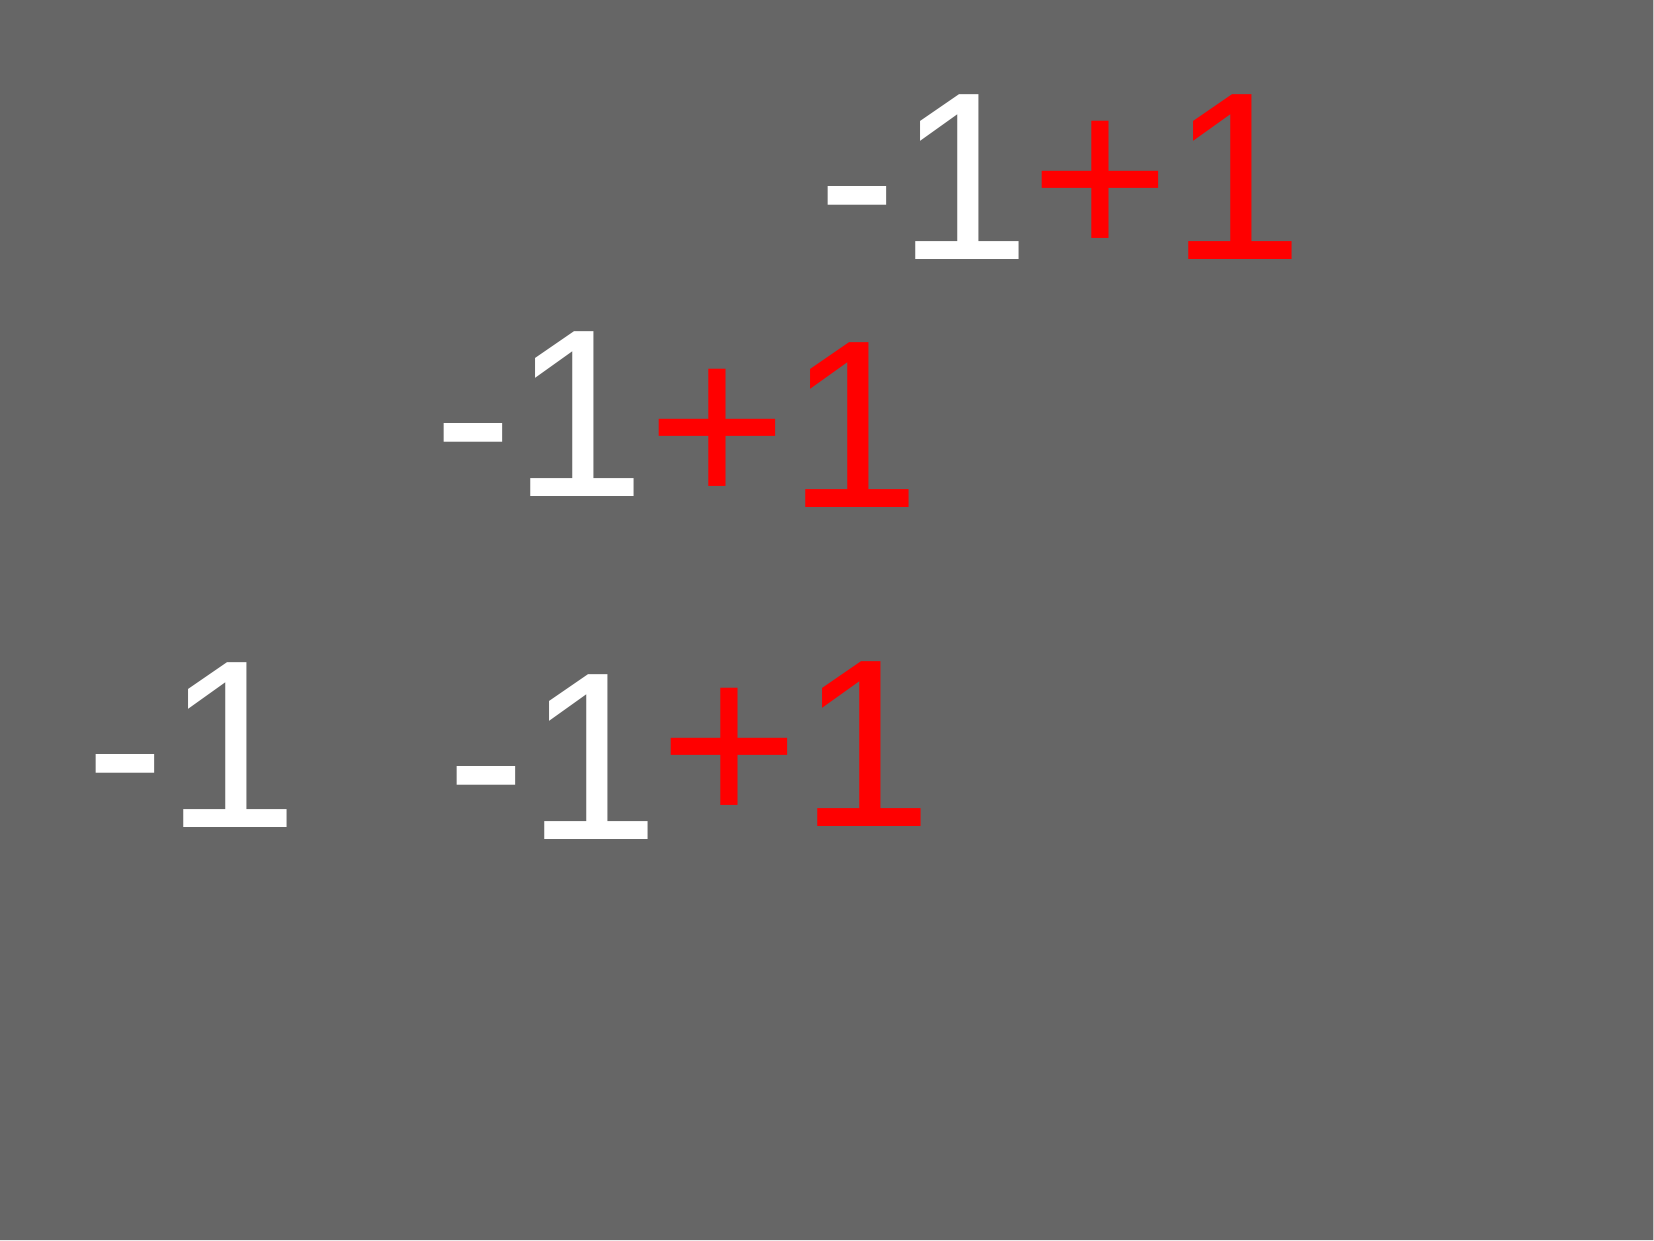

-1
+1
-1
+1
+6
+1
-1
-1